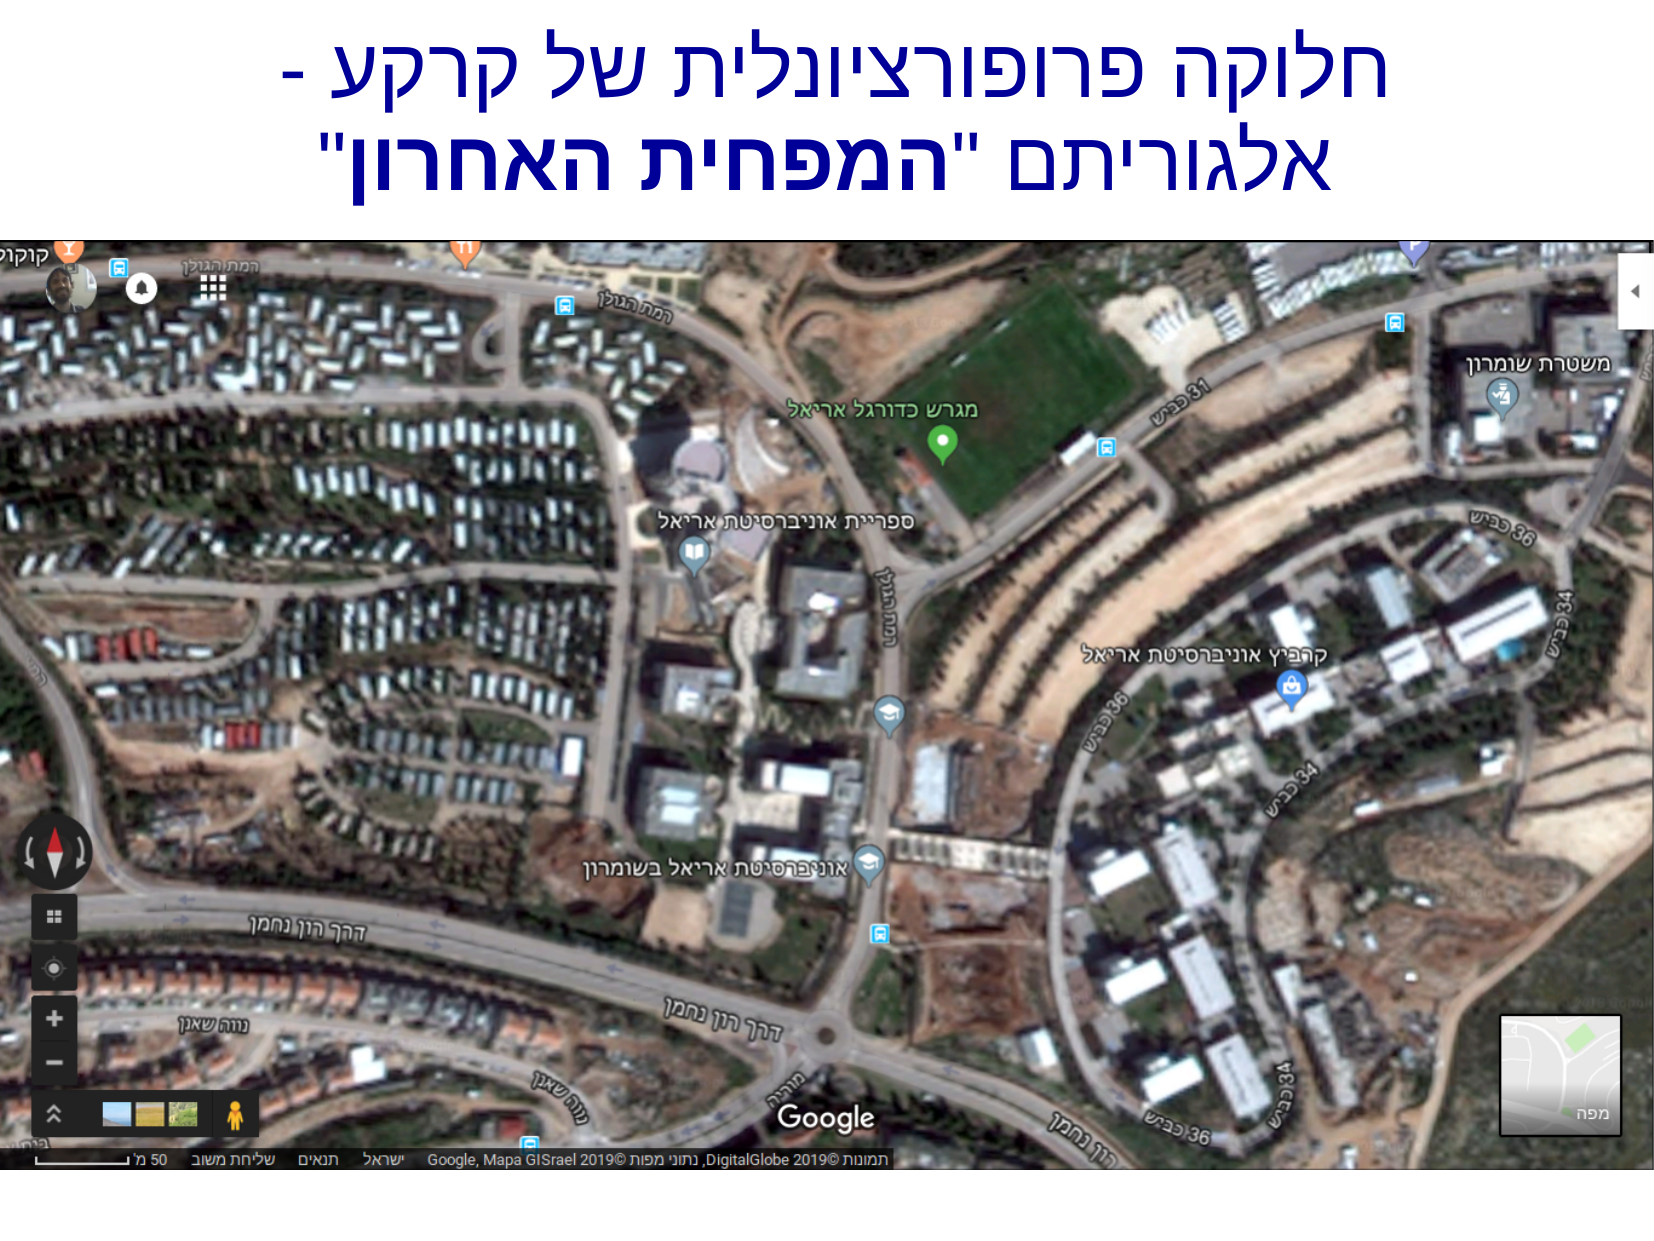

חלוקה פרופורציונלית של קרקע -
אלגוריתם "המפחית האחרון"